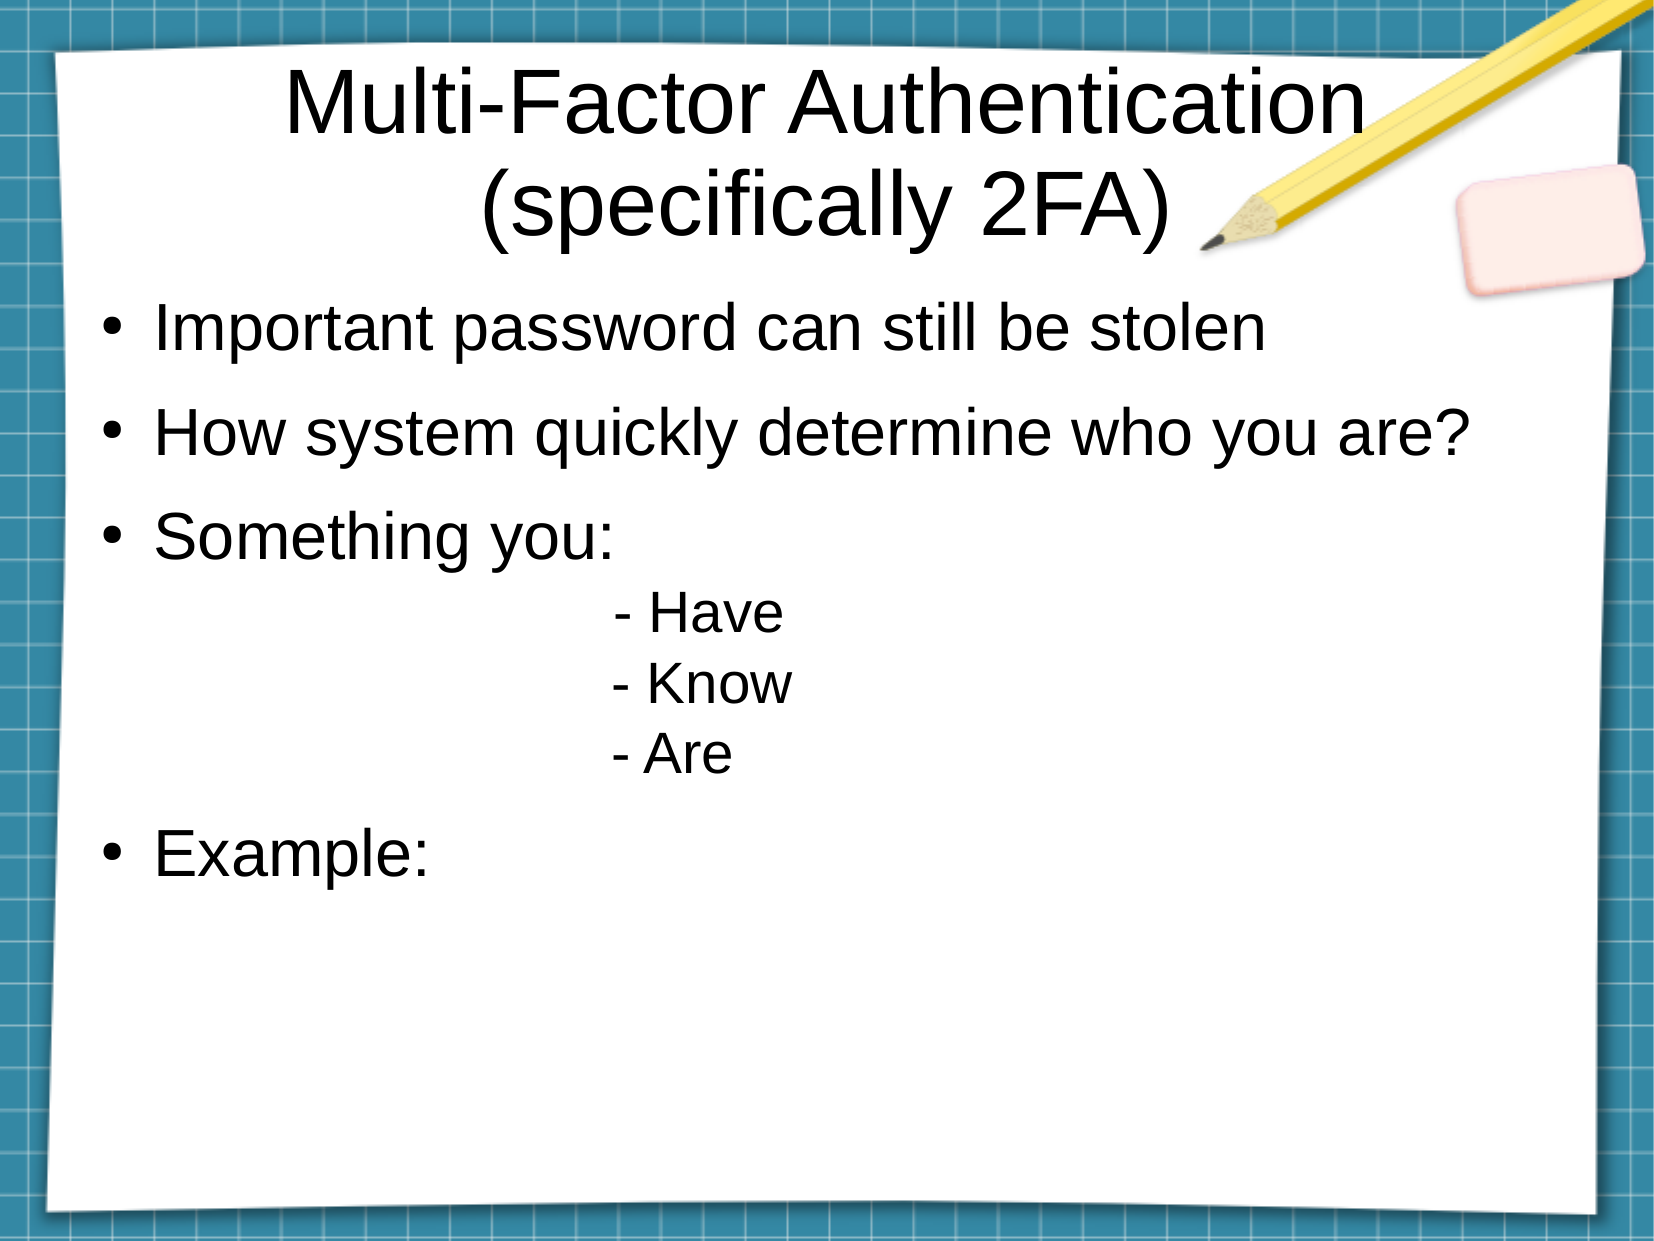

# Multi-Factor Authentication (specifically 2FA)
Important password can still be stolen
How system quickly determine who you are?
Something you:
 - Have
 - Know
 - Are
Example: